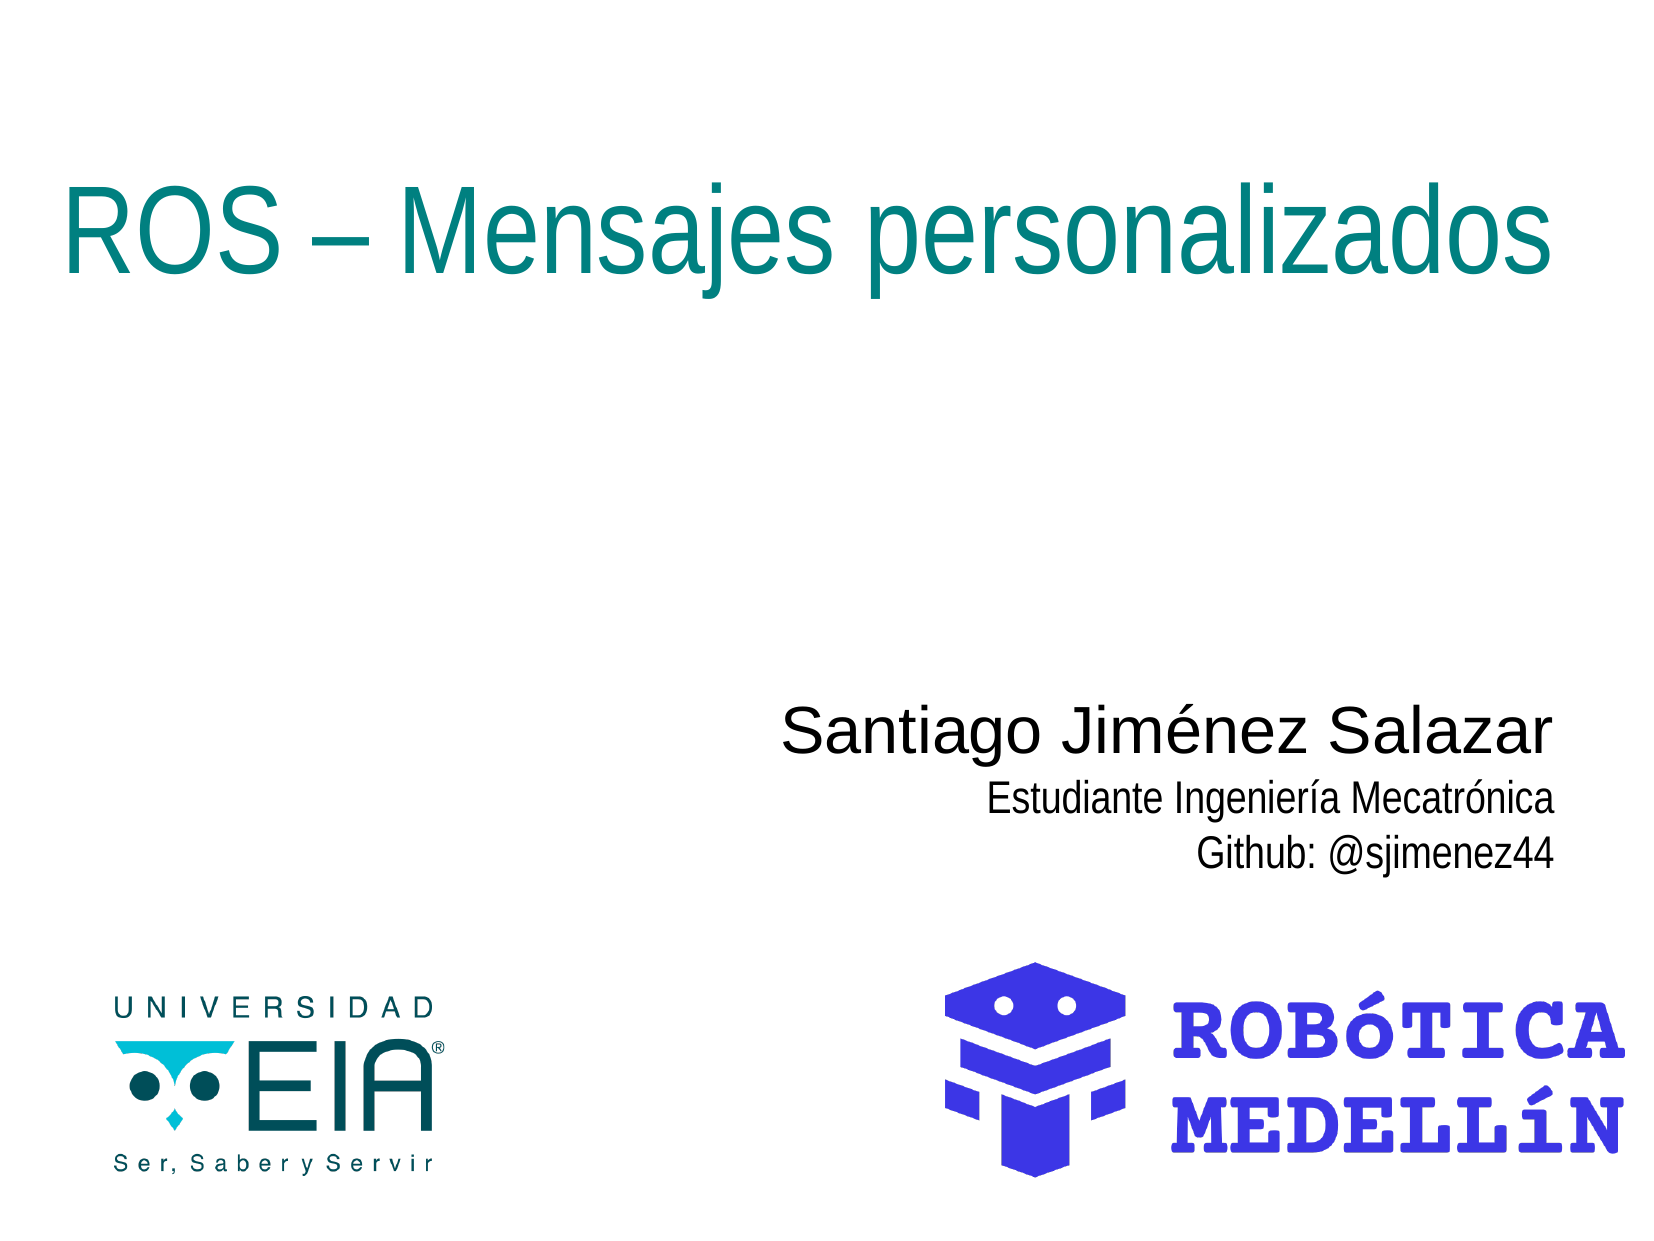

ROS – Mensajes personalizados
Santiago Jiménez Salazar
Estudiante Ingeniería Mecatrónica
Github: @sjimenez44